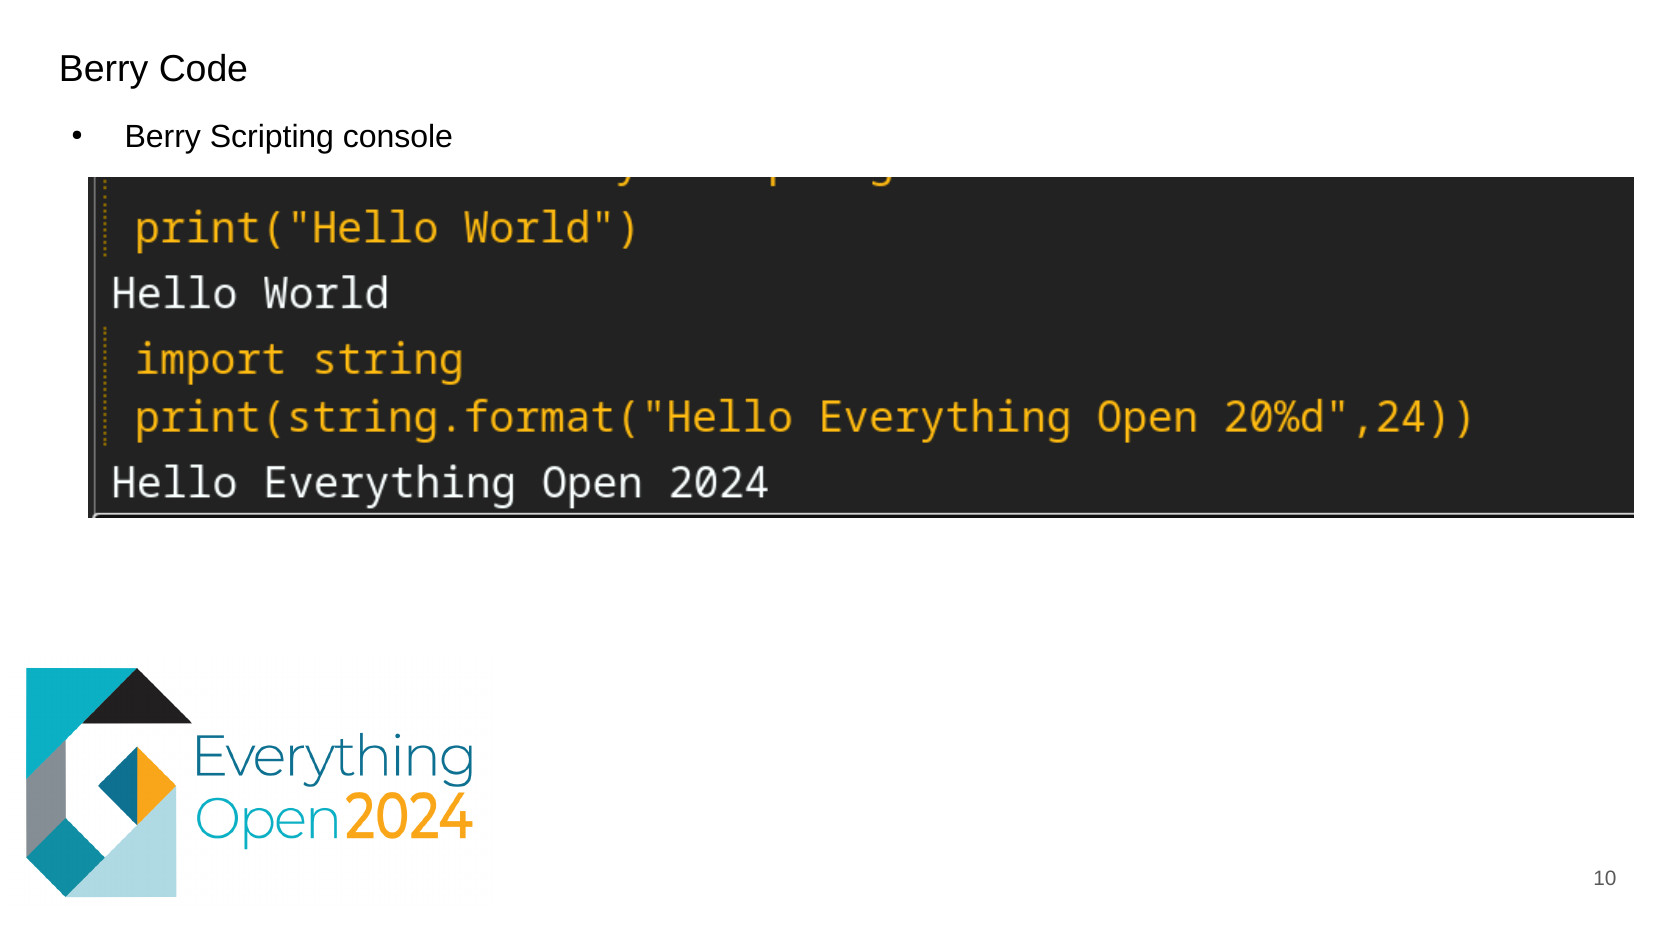

# Berry Code
Berry Scripting console
10